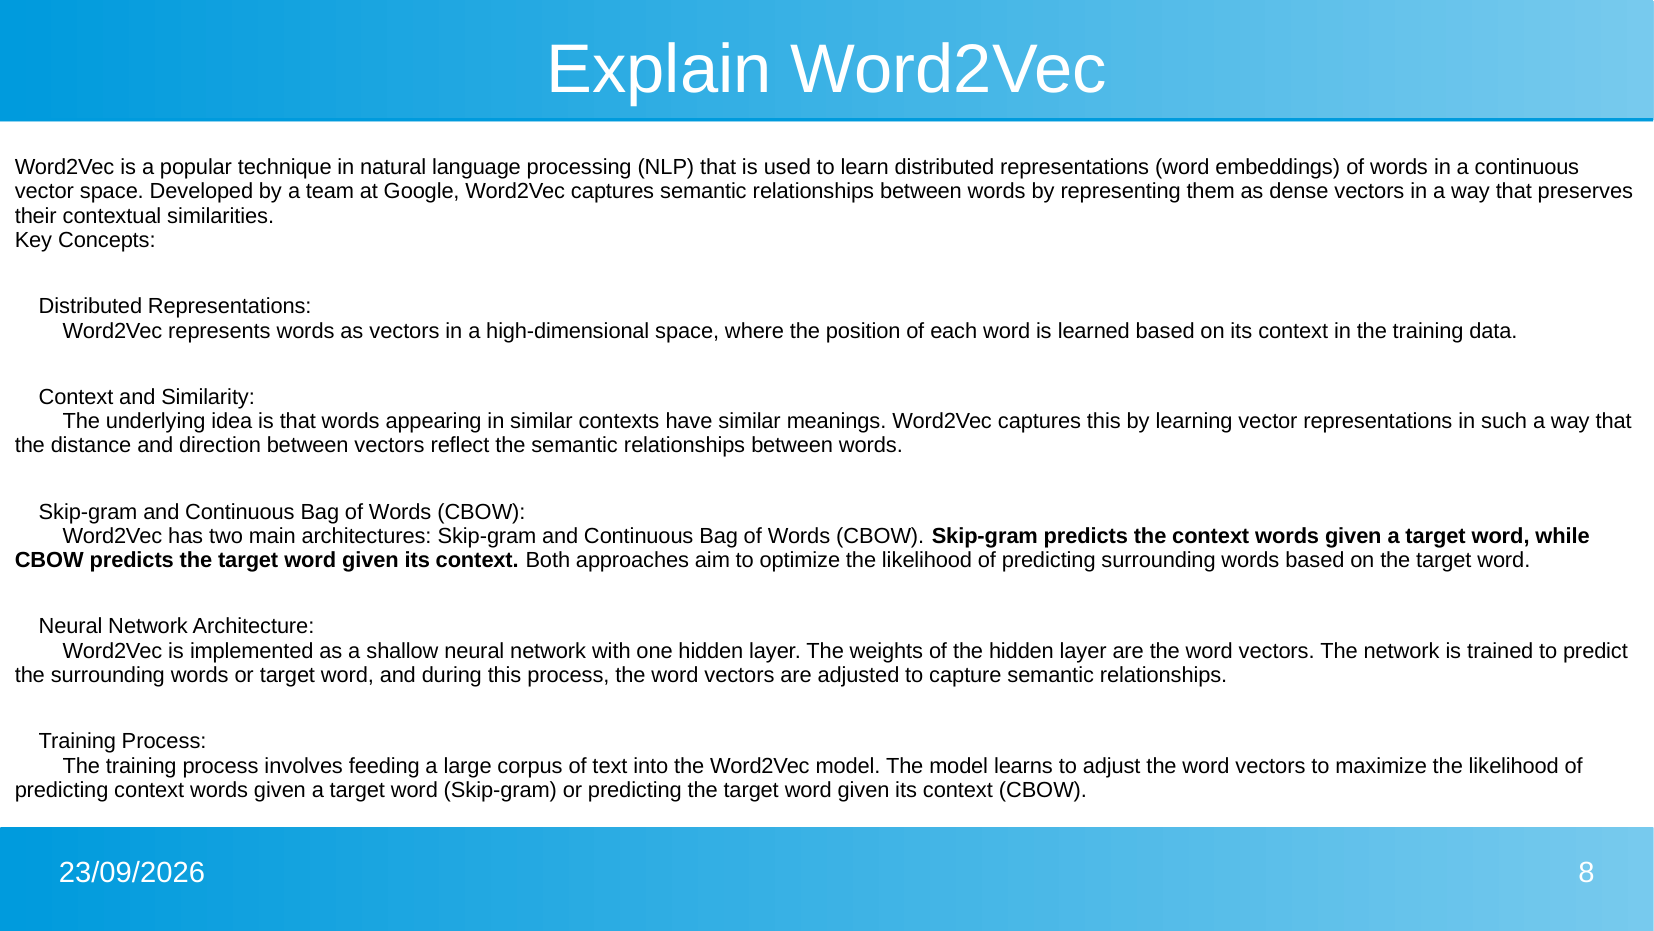

# Explain Word2Vec
Word2Vec is a popular technique in natural language processing (NLP) that is used to learn distributed representations (word embeddings) of words in a continuous vector space. Developed by a team at Google, Word2Vec captures semantic relationships between words by representing them as dense vectors in a way that preserves their contextual similarities.
Key Concepts:
 Distributed Representations:
 Word2Vec represents words as vectors in a high-dimensional space, where the position of each word is learned based on its context in the training data.
 Context and Similarity:
 The underlying idea is that words appearing in similar contexts have similar meanings. Word2Vec captures this by learning vector representations in such a way that the distance and direction between vectors reflect the semantic relationships between words.
 Skip-gram and Continuous Bag of Words (CBOW):
 Word2Vec has two main architectures: Skip-gram and Continuous Bag of Words (CBOW). Skip-gram predicts the context words given a target word, while CBOW predicts the target word given its context. Both approaches aim to optimize the likelihood of predicting surrounding words based on the target word.
 Neural Network Architecture:
 Word2Vec is implemented as a shallow neural network with one hidden layer. The weights of the hidden layer are the word vectors. The network is trained to predict the surrounding words or target word, and during this process, the word vectors are adjusted to capture semantic relationships.
 Training Process:
 The training process involves feeding a large corpus of text into the Word2Vec model. The model learns to adjust the word vectors to maximize the likelihood of predicting context words given a target word (Skip-gram) or predicting the target word given its context (CBOW).
8